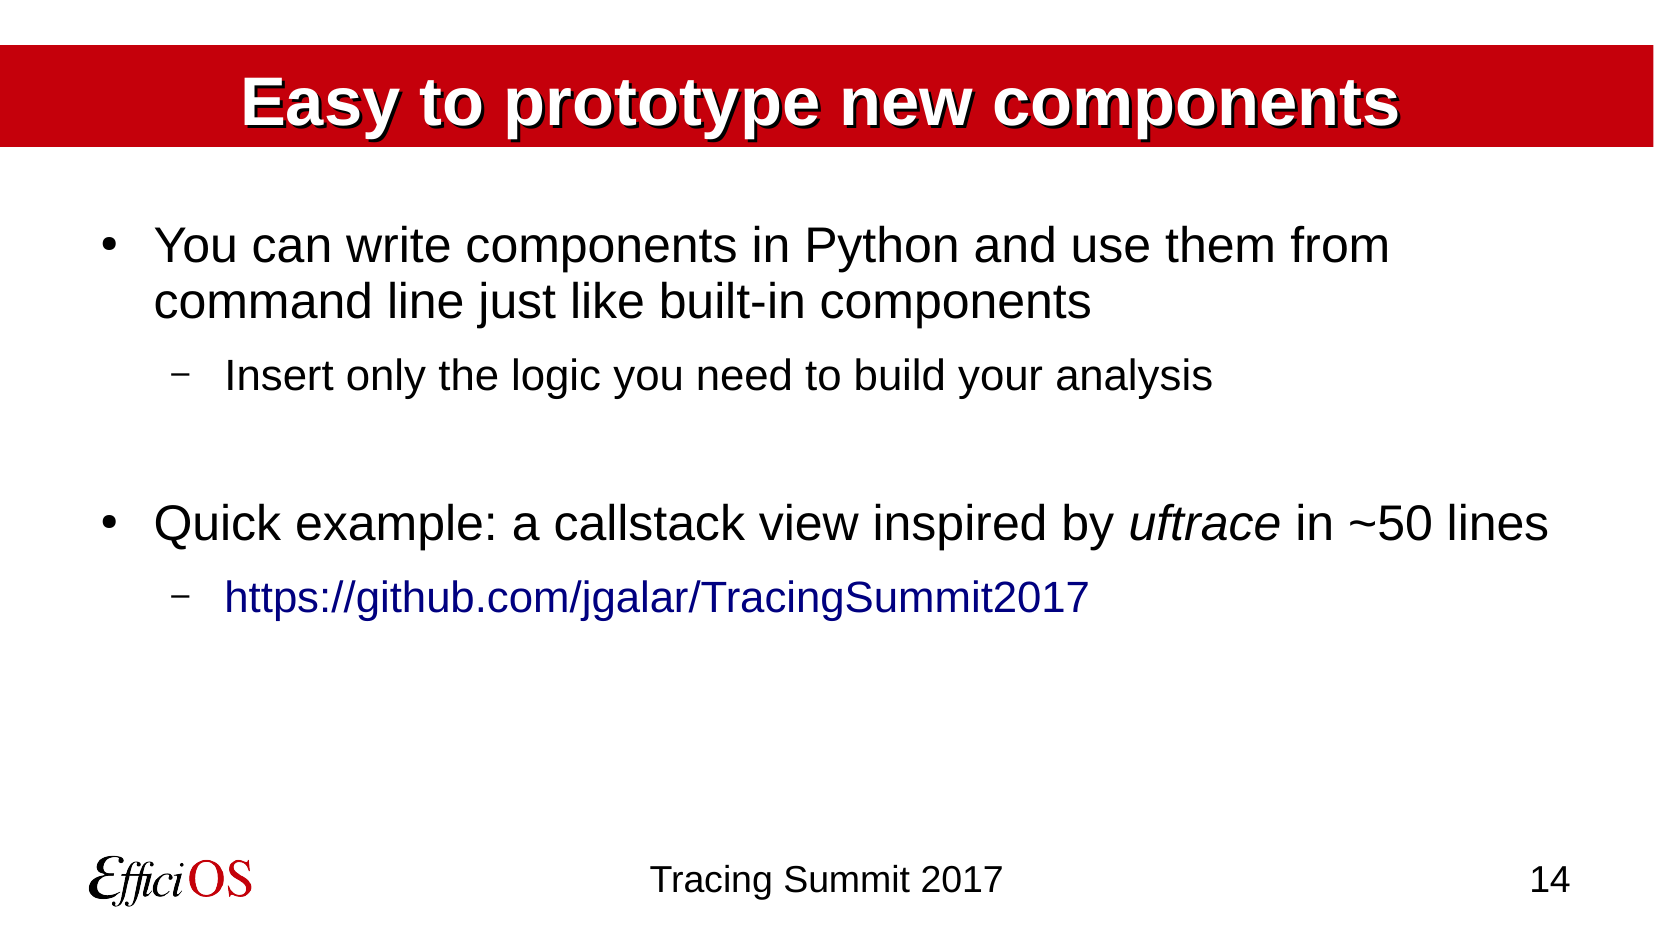

# Easy to prototype new components
You can write components in Python and use them from command line just like built-in components
Insert only the logic you need to build your analysis
Quick example: a callstack view inspired by uftrace in ~50 lines
https://github.com/jgalar/TracingSummit2017
Tracing Summit 2017
14